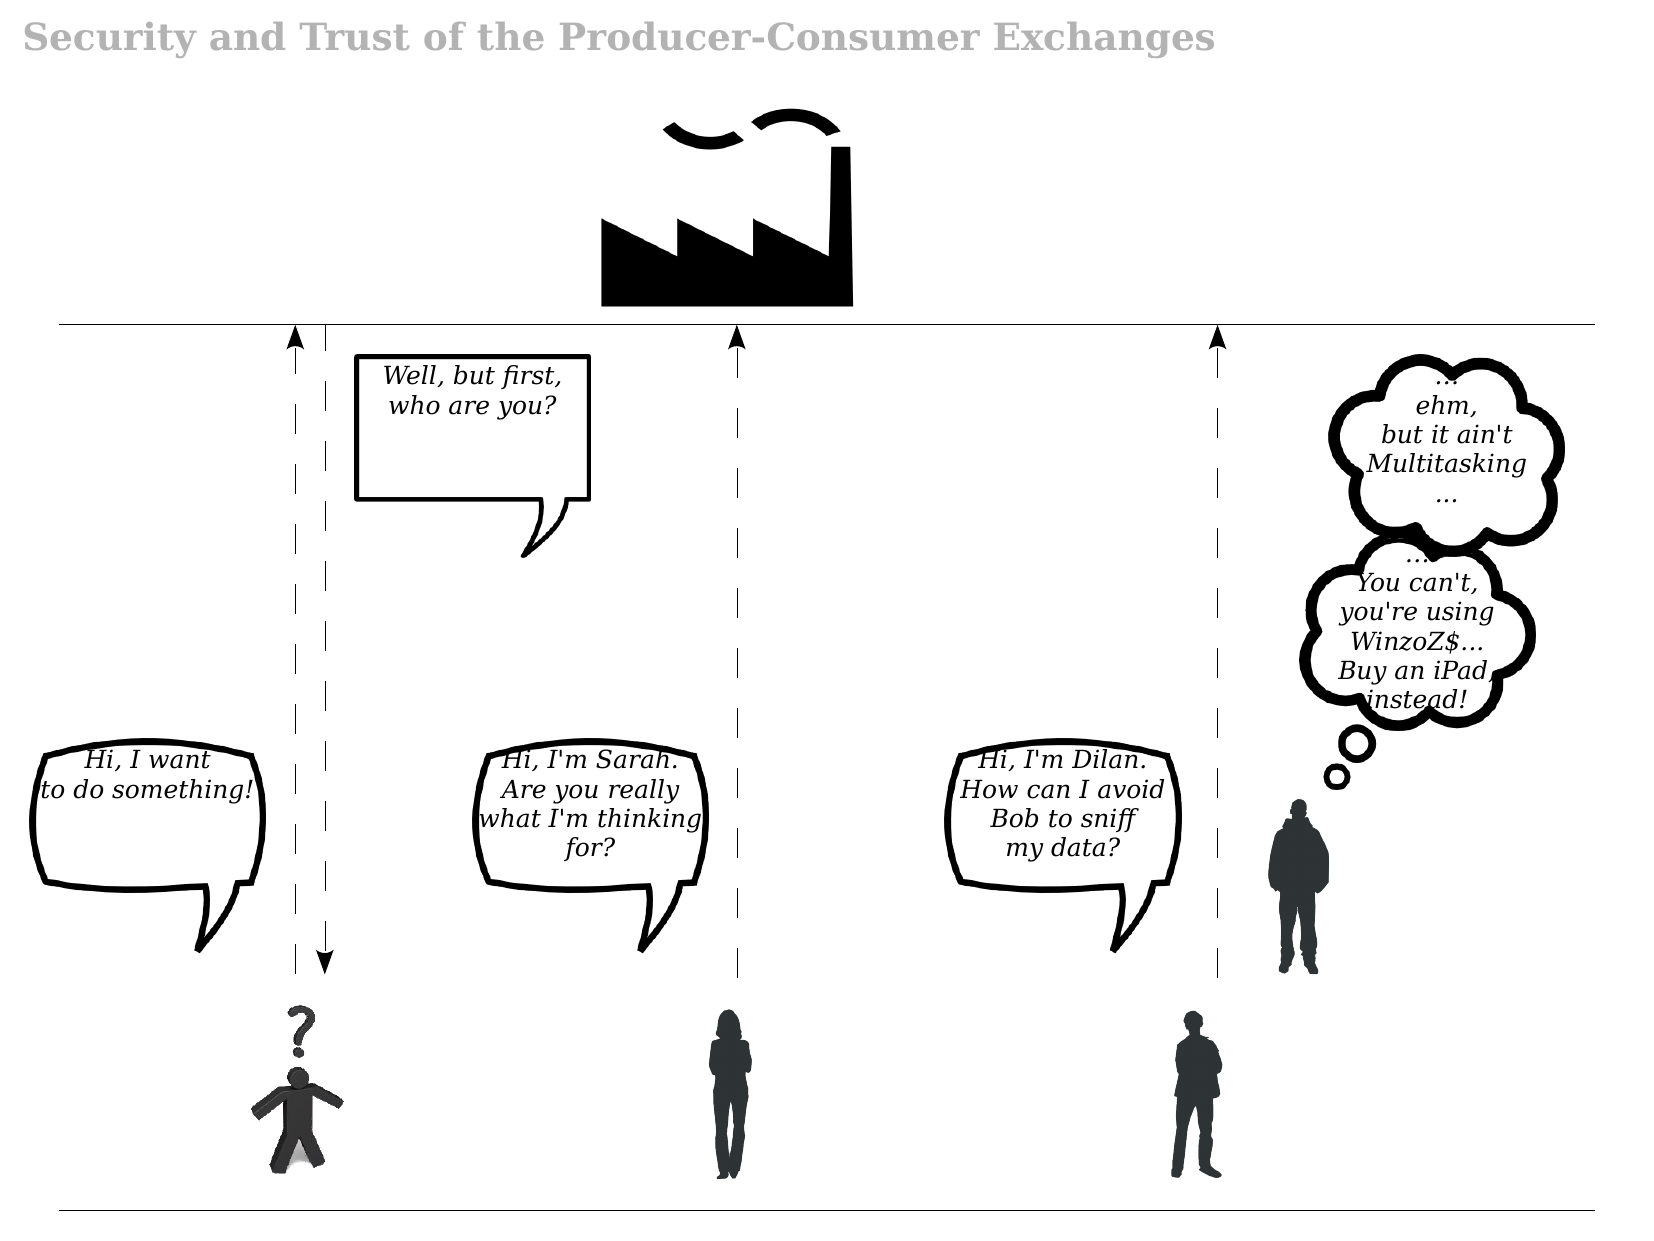

Security and Trust of the Producer-Consumer Exchanges
Well, but first,
who are you?
…
ehm,
but it ain't
Multitasking
...
…
You can't,
you're using
WinzoZ$...
Buy an iPad,
instead!
Hi, I want
to do something!
Hi, I'm Sarah.
Are you really
what I'm thinking
for?
Hi, I'm Dilan.
How can I avoid
Bob to sniff
my data?